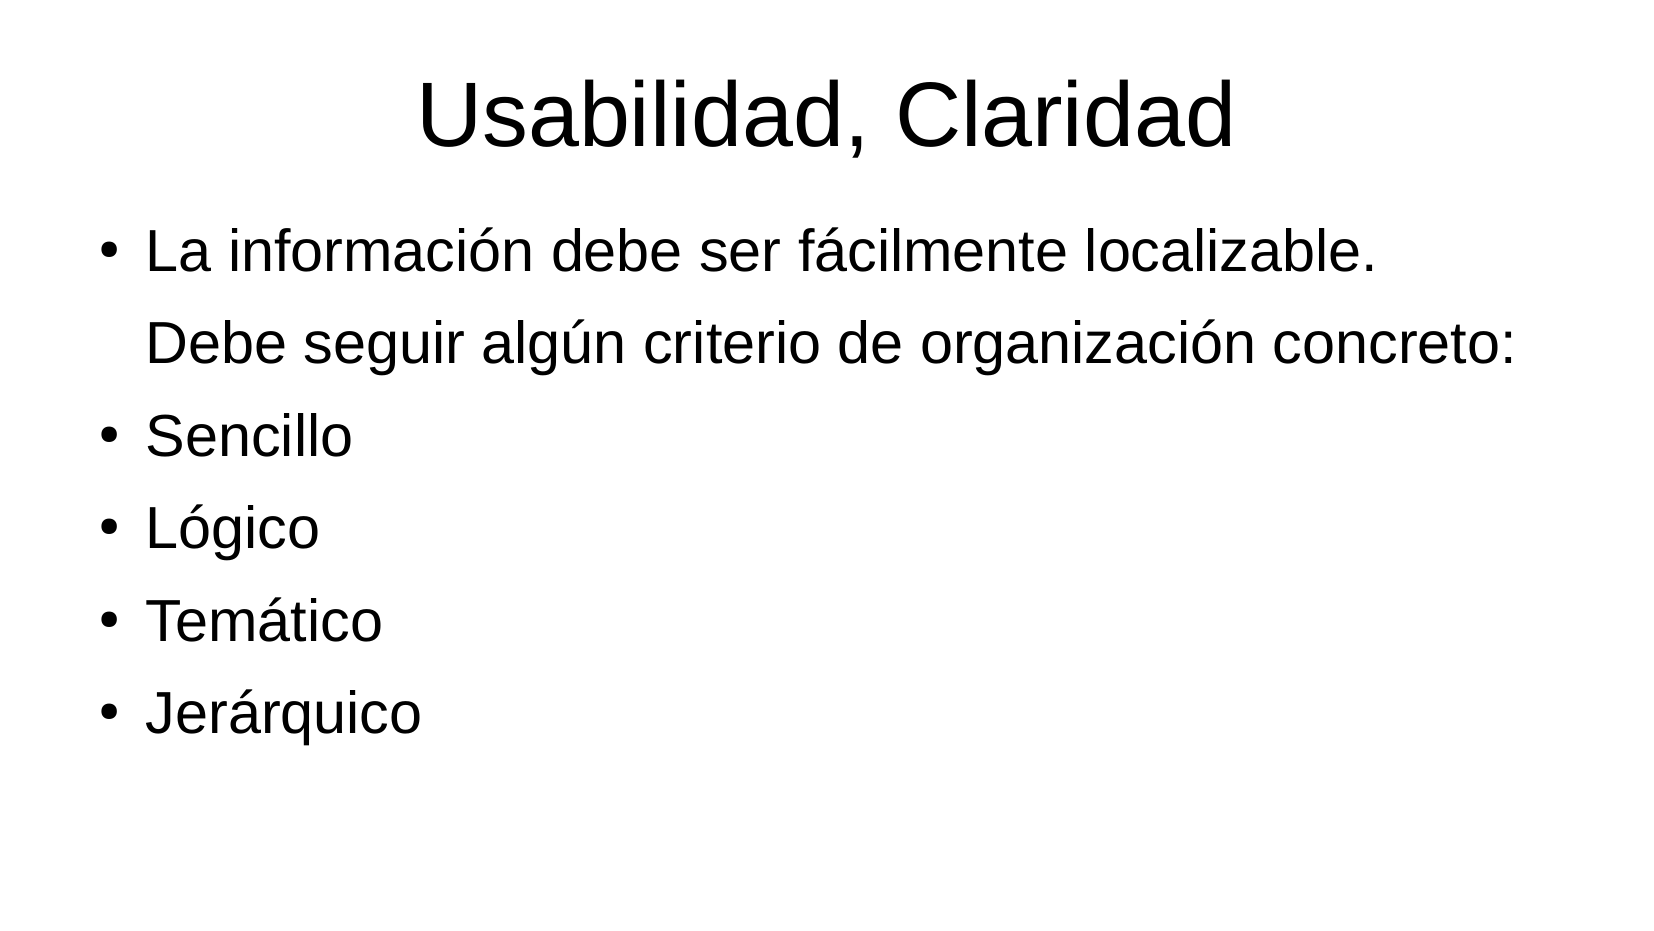

# Usabilidad, Claridad
La información debe ser fácilmente localizable.
Debe seguir algún criterio de organización concreto:
Sencillo
Lógico
Temático
Jerárquico